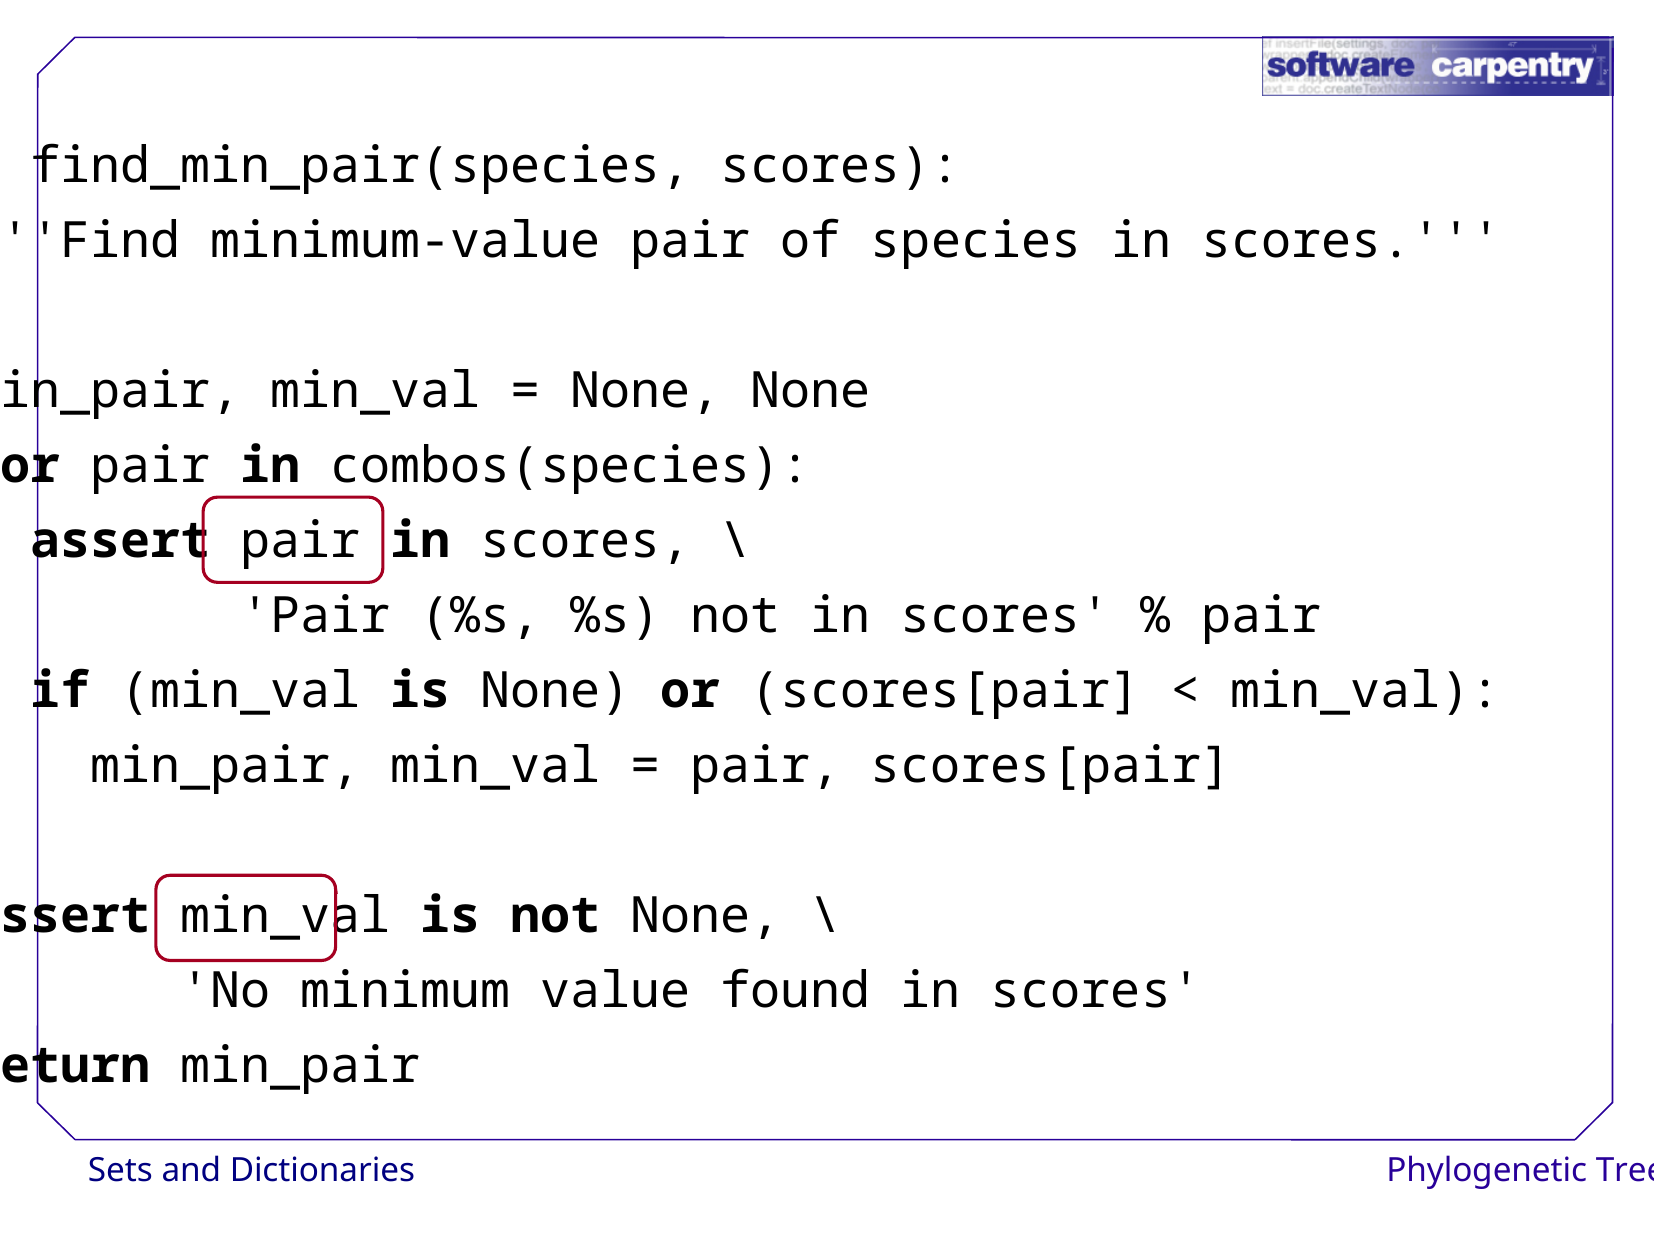

def find_min_pair(species, scores):
 '''Find minimum-value pair of species in scores.'''
 min_pair, min_val = None, None
 for pair in combos(species):
 assert pair in scores, \
 'Pair (%s, %s) not in scores' % pair
 if (min_val is None) or (scores[pair] < min_val):
 min_pair, min_val = pair, scores[pair]
 assert min_val is not None, \
 'No minimum value found in scores'
 return min_pair